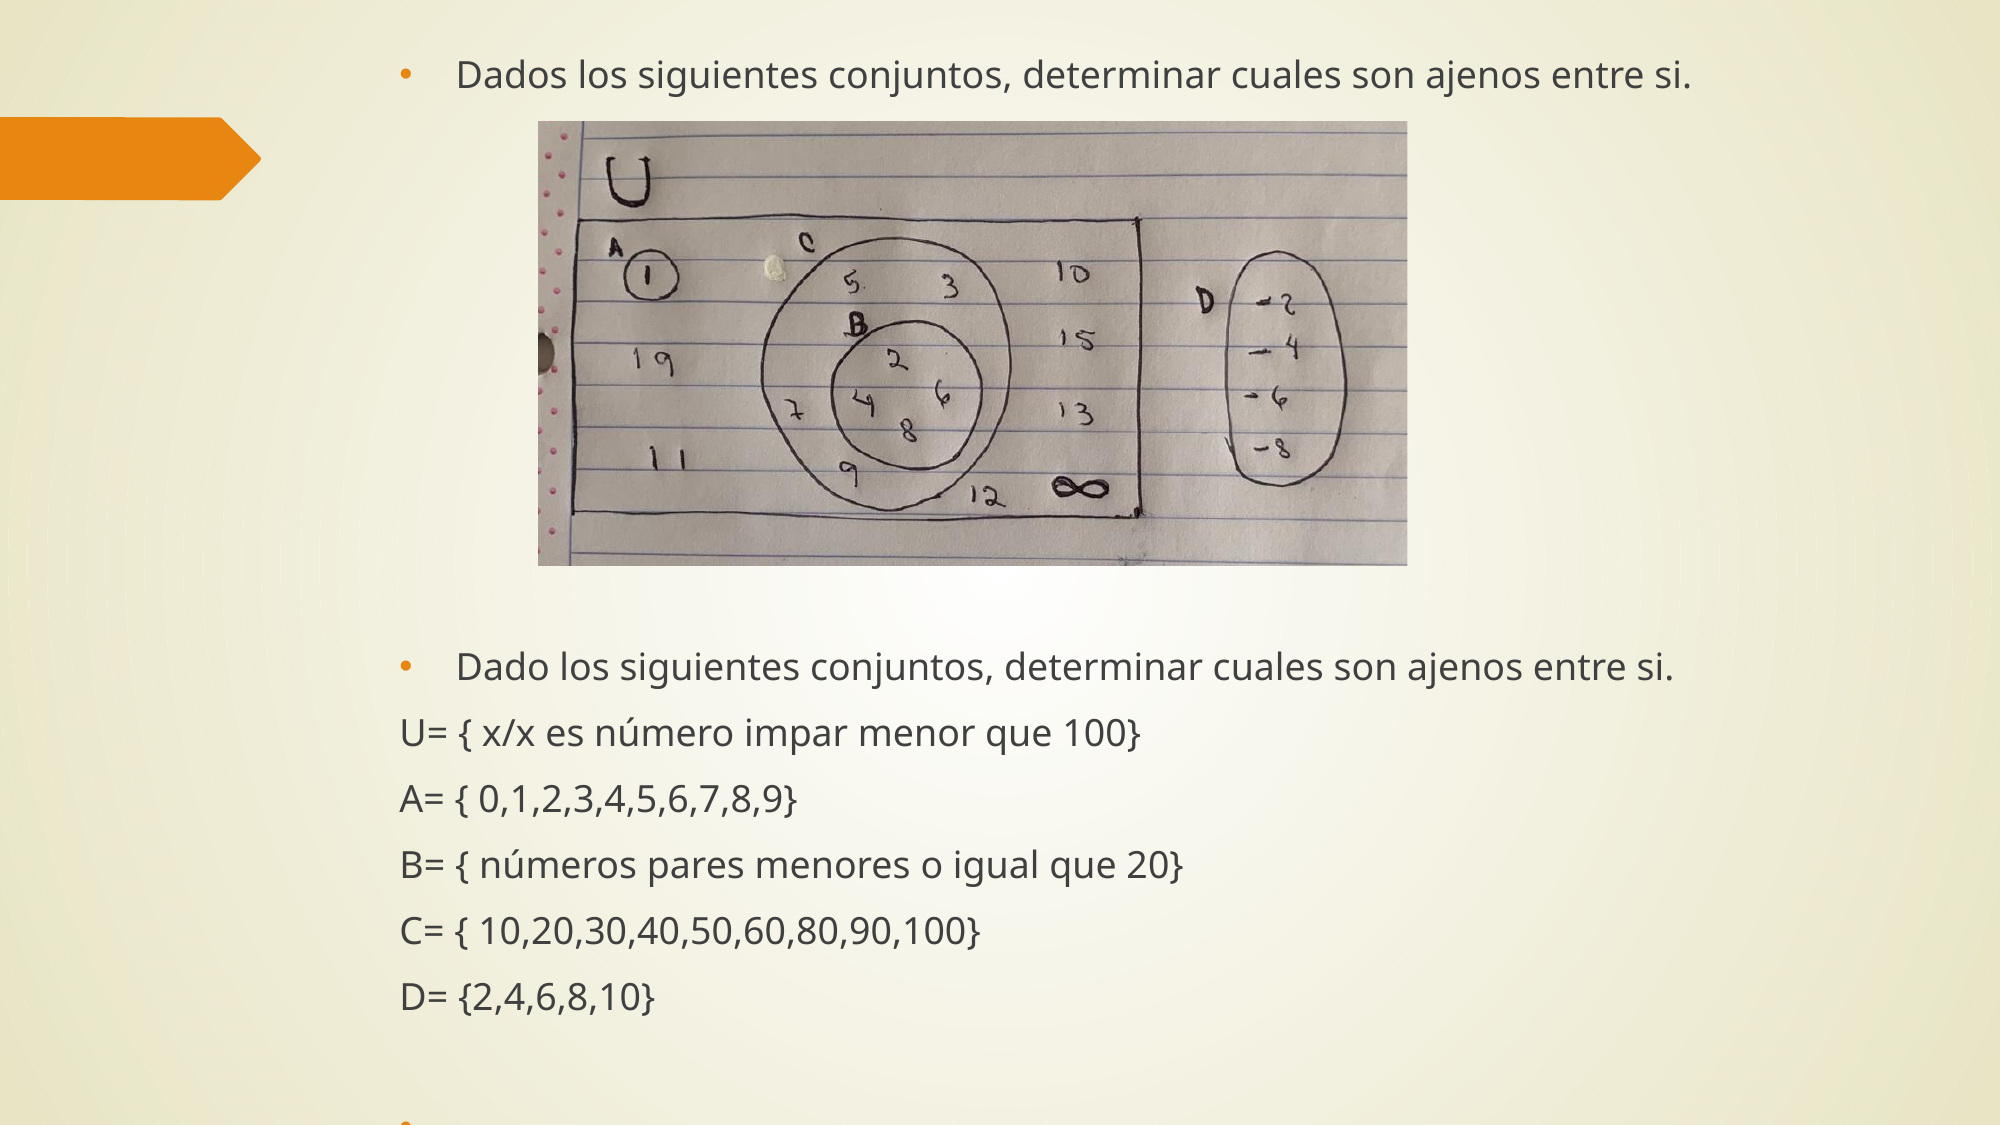

# Dados los siguientes conjuntos, determinar cuales son ajenos entre si.
Dado los siguientes conjuntos, determinar cuales son ajenos entre si.
U= { x/x es número impar menor que 100}
A= { 0,1,2,3,4,5,6,7,8,9}
B= { números pares menores o igual que 20}
C= { 10,20,30,40,50,60,80,90,100}
D= {2,4,6,8,10}